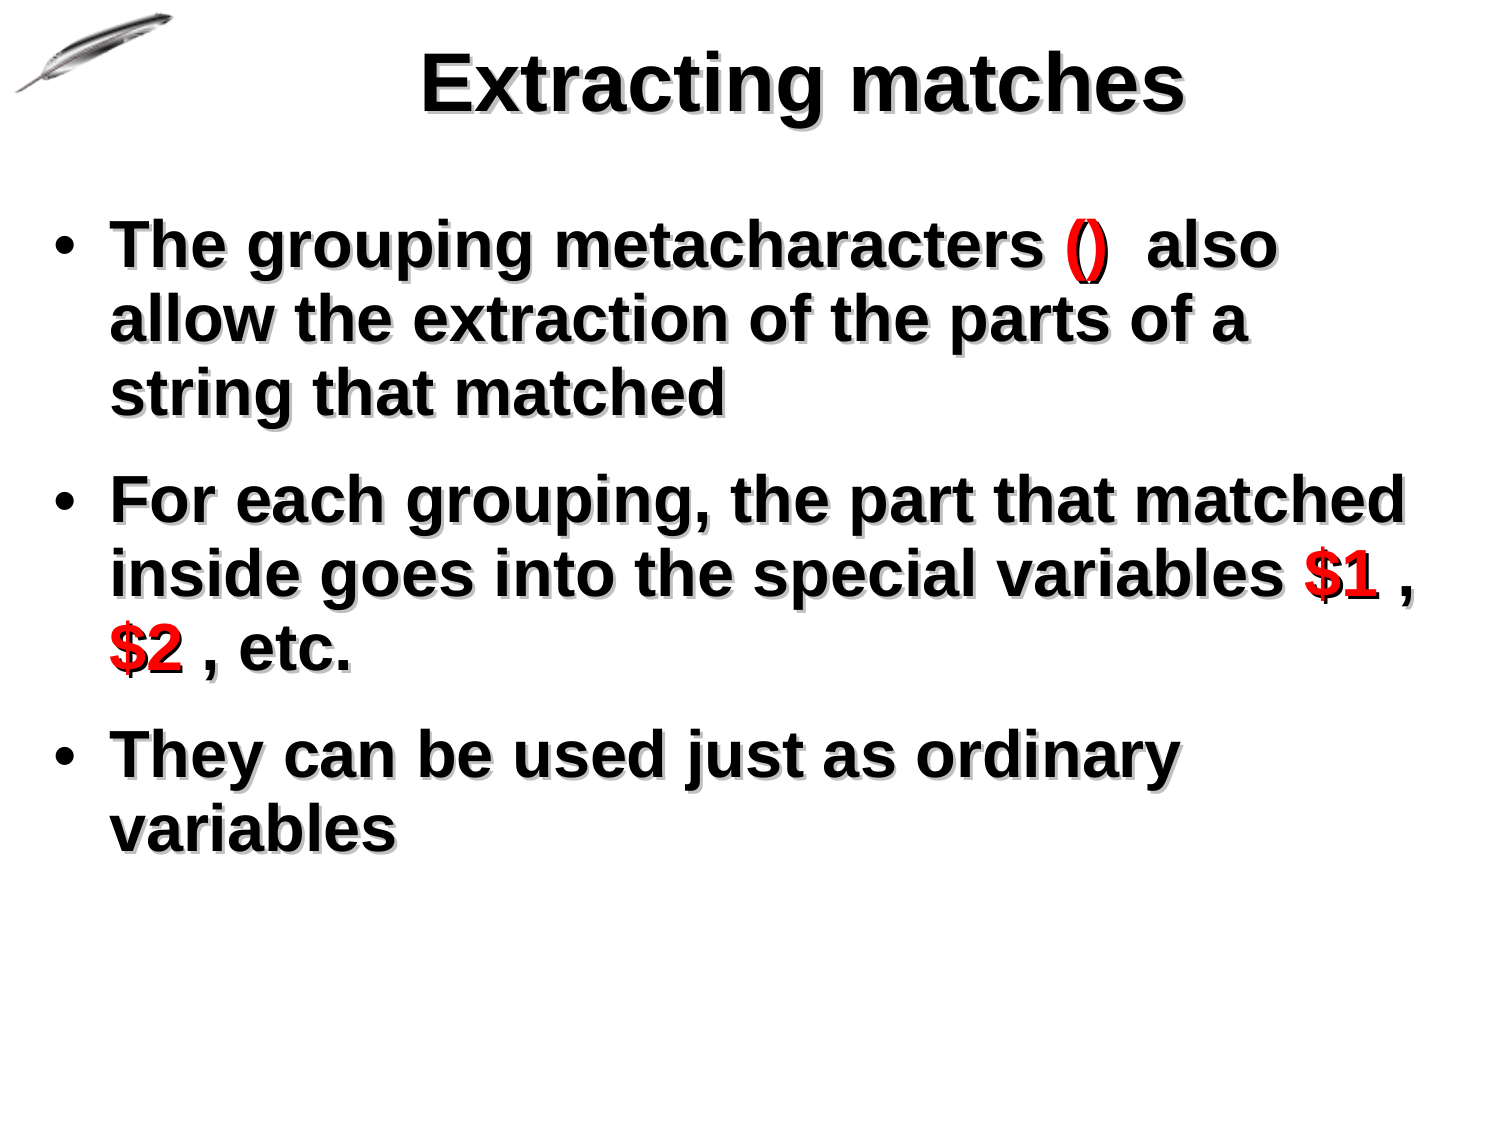

# Extracting matches
The grouping metacharacters () also allow the extraction of the parts of a string that matched
For each grouping, the part that matched inside goes into the special variables $1 , $2 , etc.
They can be used just as ordinary variables